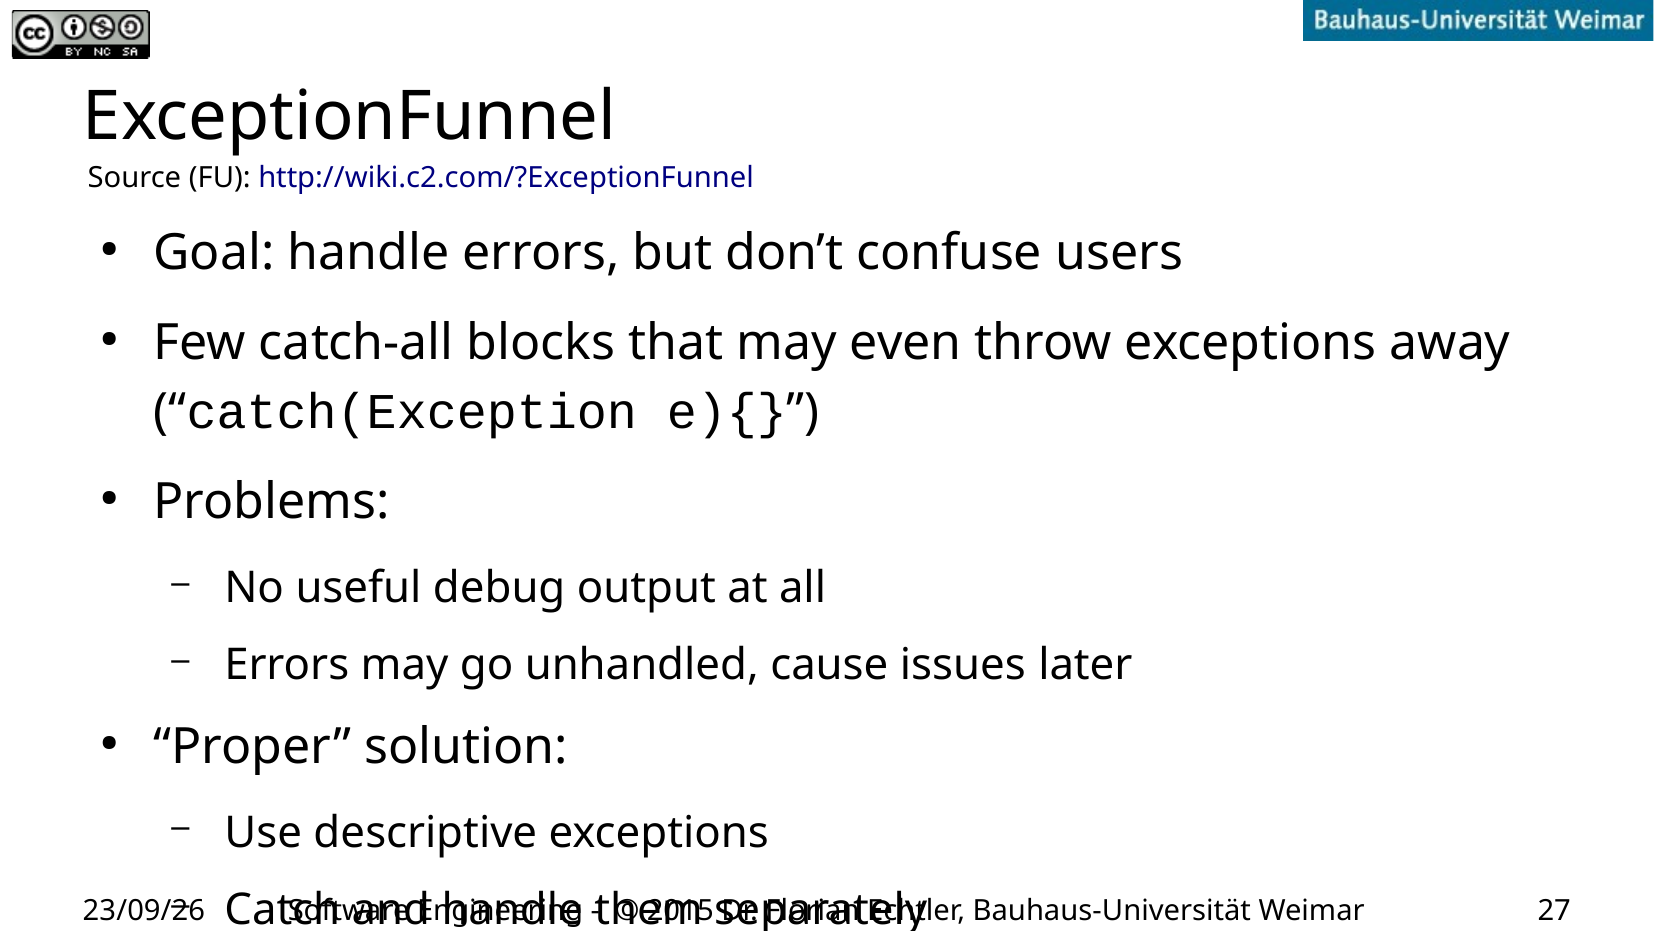

# ExceptionFunnel
Source (FU): http://wiki.c2.com/?ExceptionFunnel
Goal: handle errors, but don’t confuse users
Few catch-all blocks that may even throw exceptions away (“catch(Exception e){}”)
Problems:
No useful debug output at all
Errors may go unhandled, cause issues later
“Proper” solution:
Use descriptive exceptions
Catch and handle them separately
Software Engineering - © 2015 Dr. Florian Echtler, Bauhaus-Universität Weimar
27